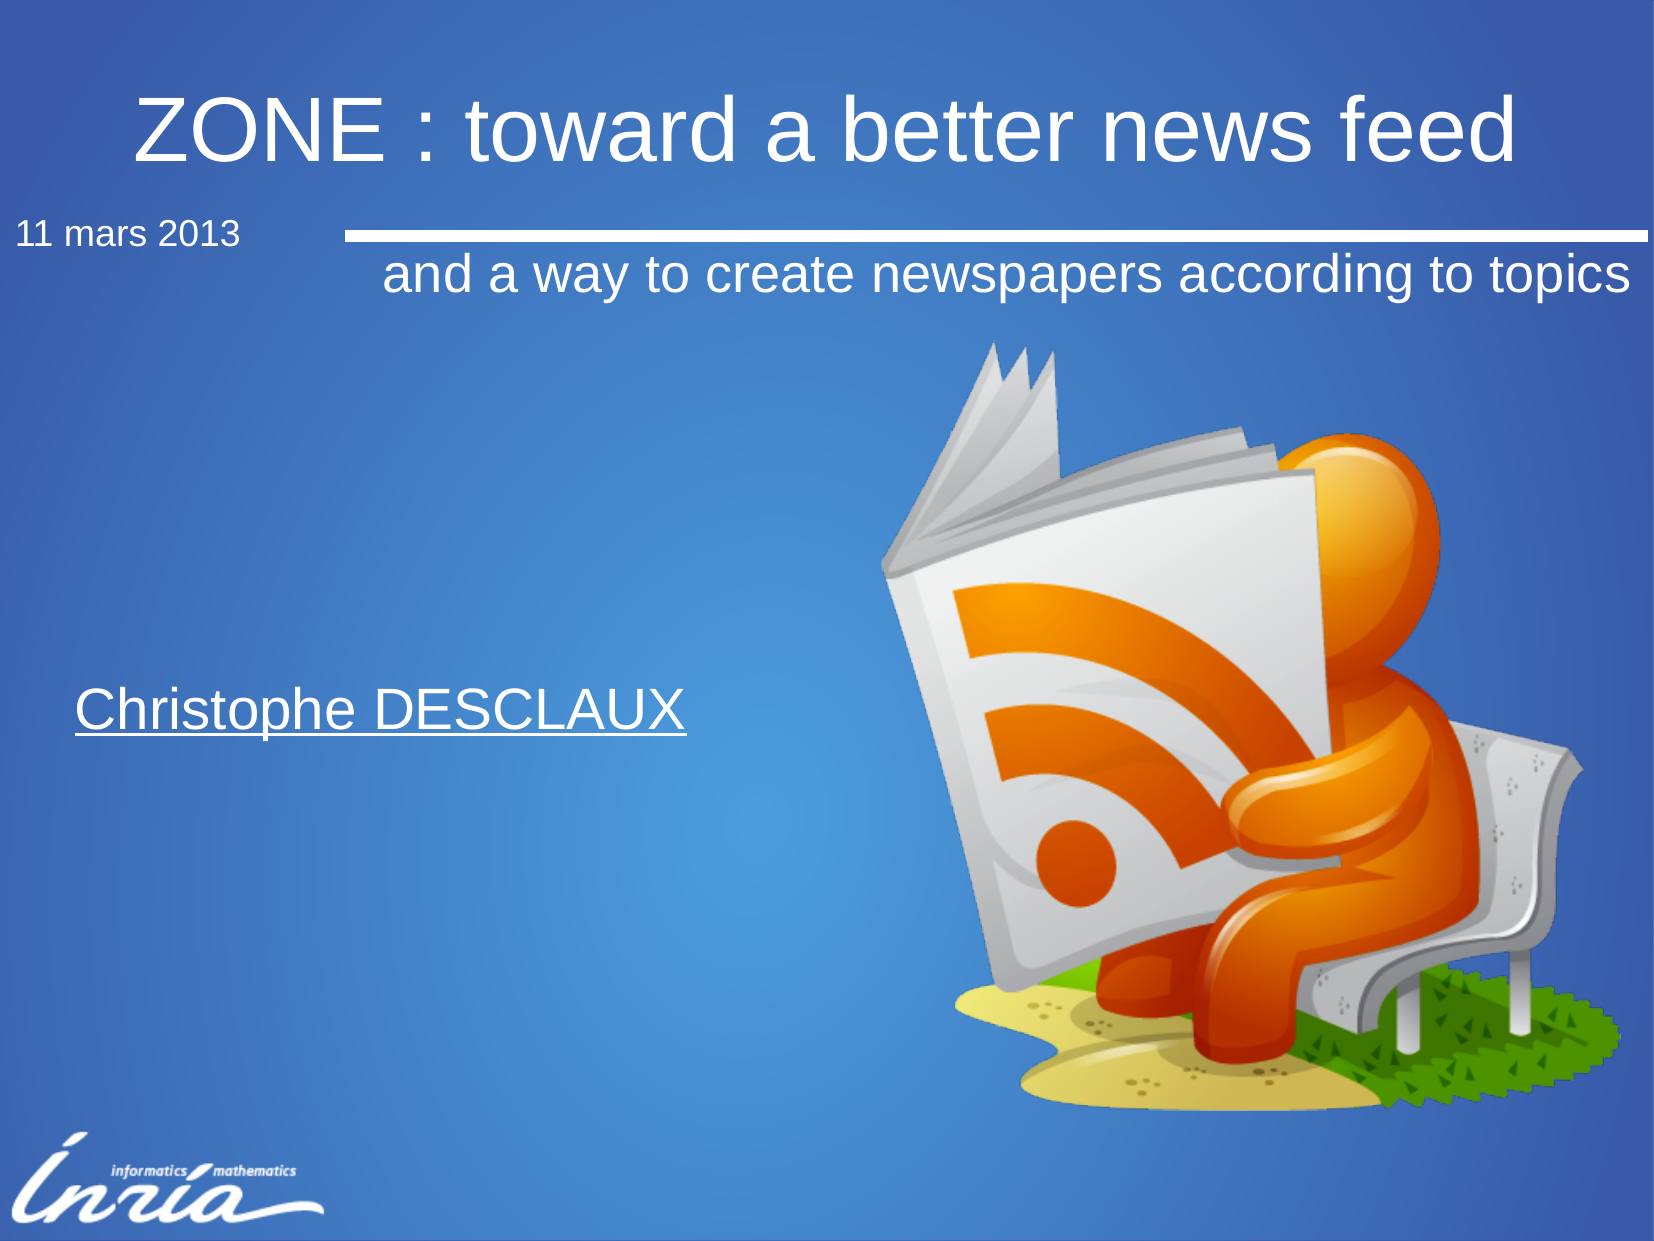

# ZONE : toward a better news feed
11 mars 2013
and a way to create newspapers according to topics
Christophe DESCLAUX
http://www.smashingmagazine.com/2008/04/01/fresh-free-and-gorgeous-rssfeed-icons/